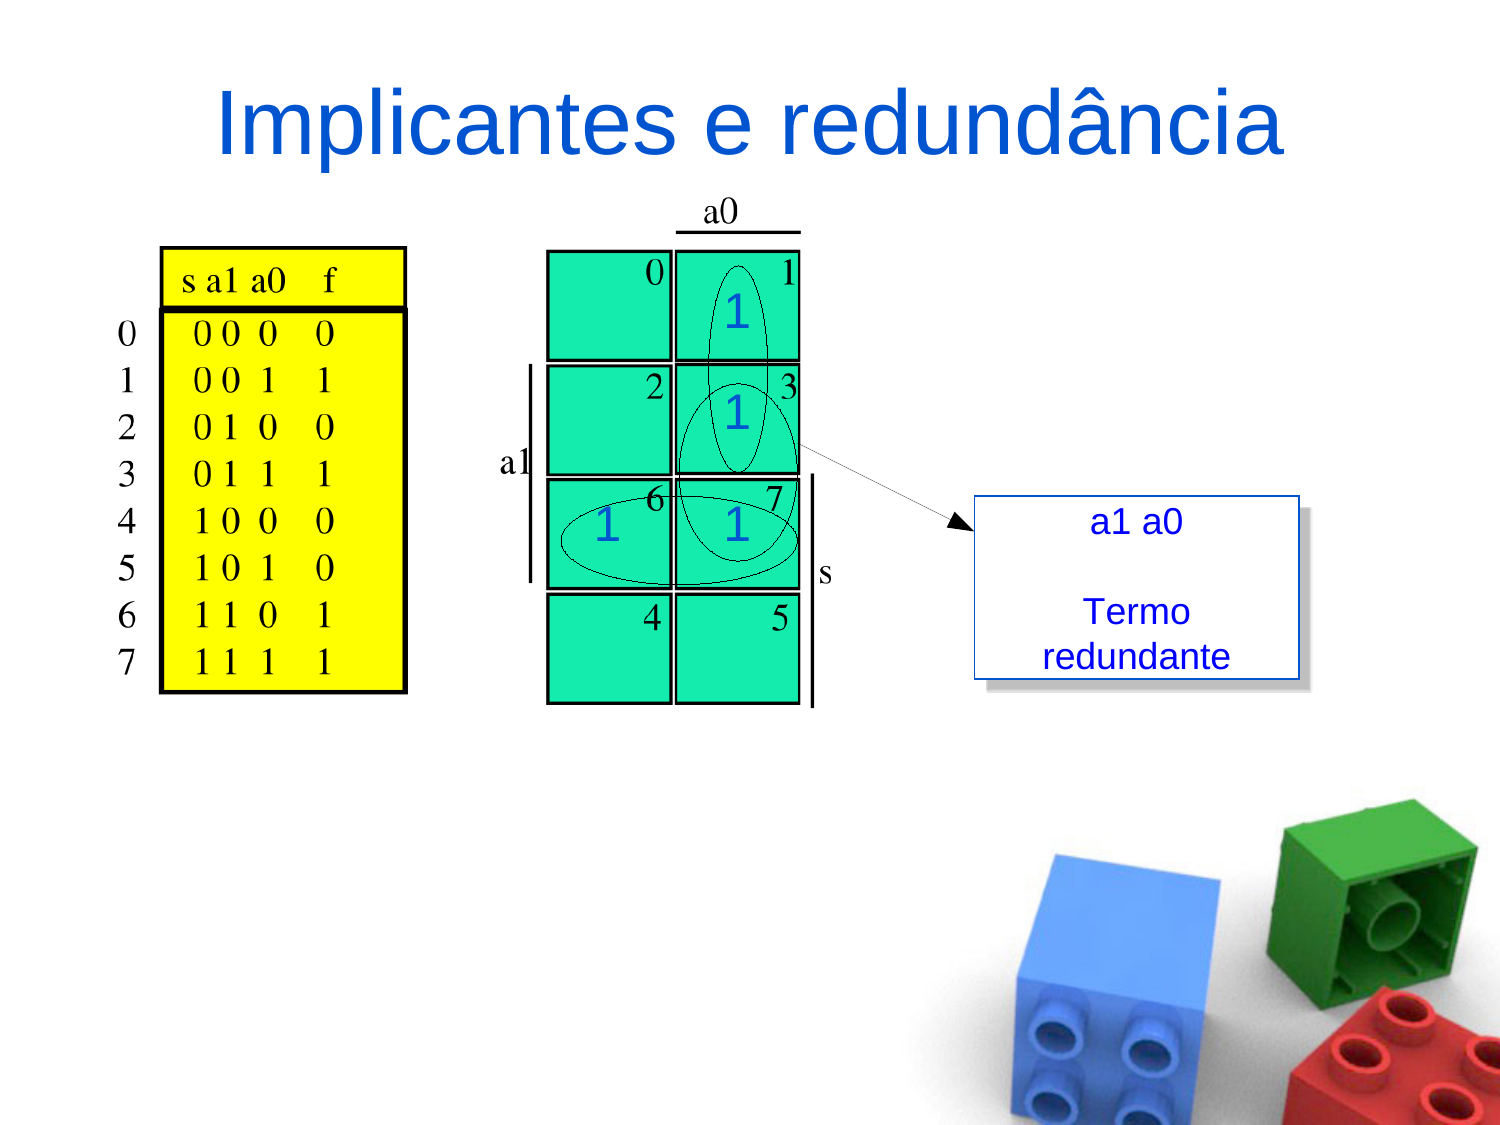

# Implicantes e redundância
1
1
1
1
a1 a0
Termo
redundante